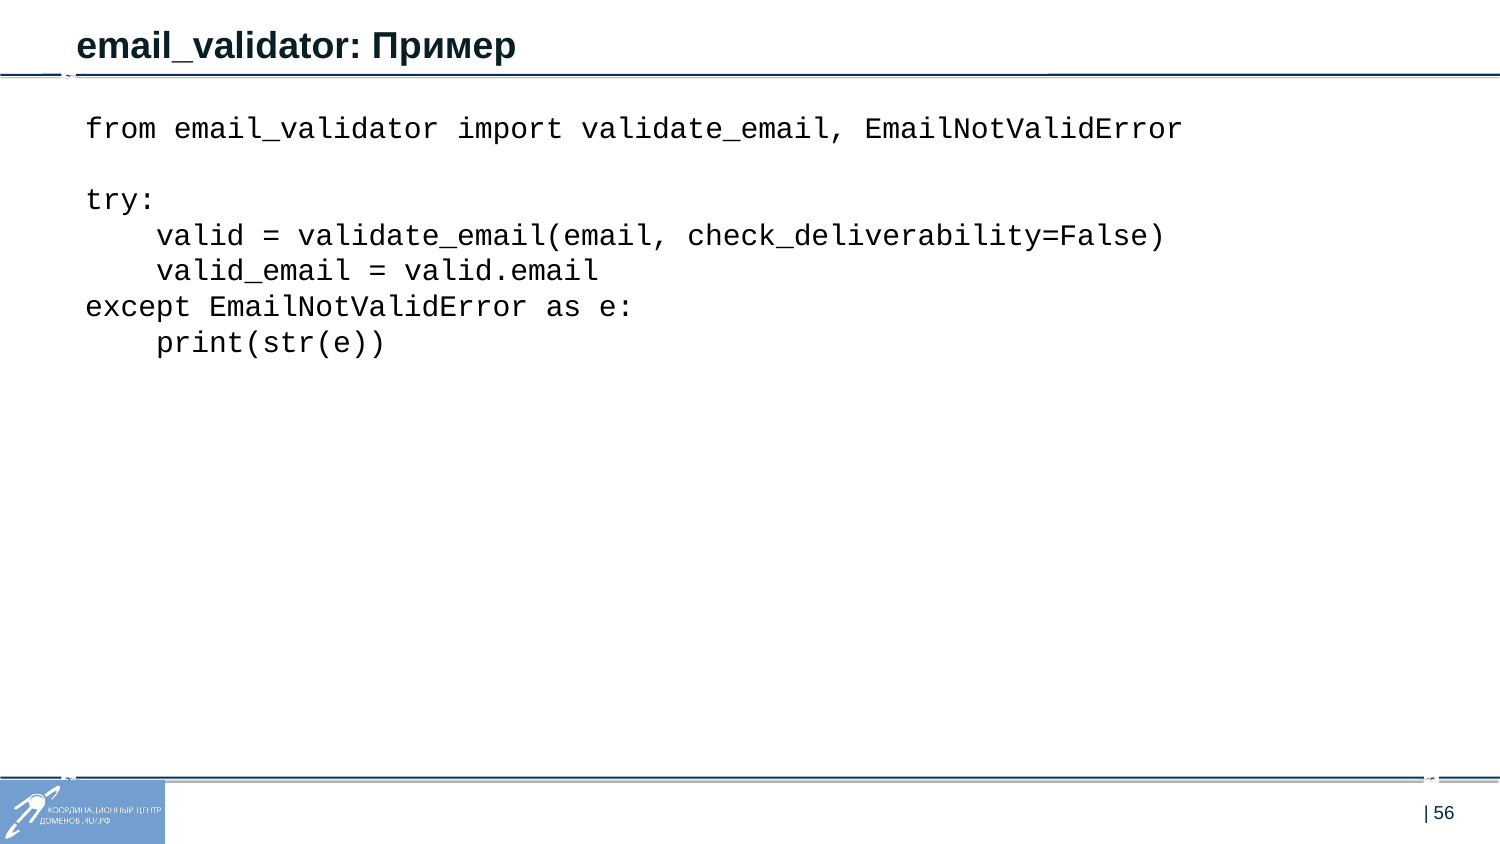

# email_validator: Пример
from email_validator import validate_email, EmailNotValidError
try:
 valid = validate_email(email, check_deliverability=False)
 valid_email = valid.email
except EmailNotValidError as e:
 print(str(e))